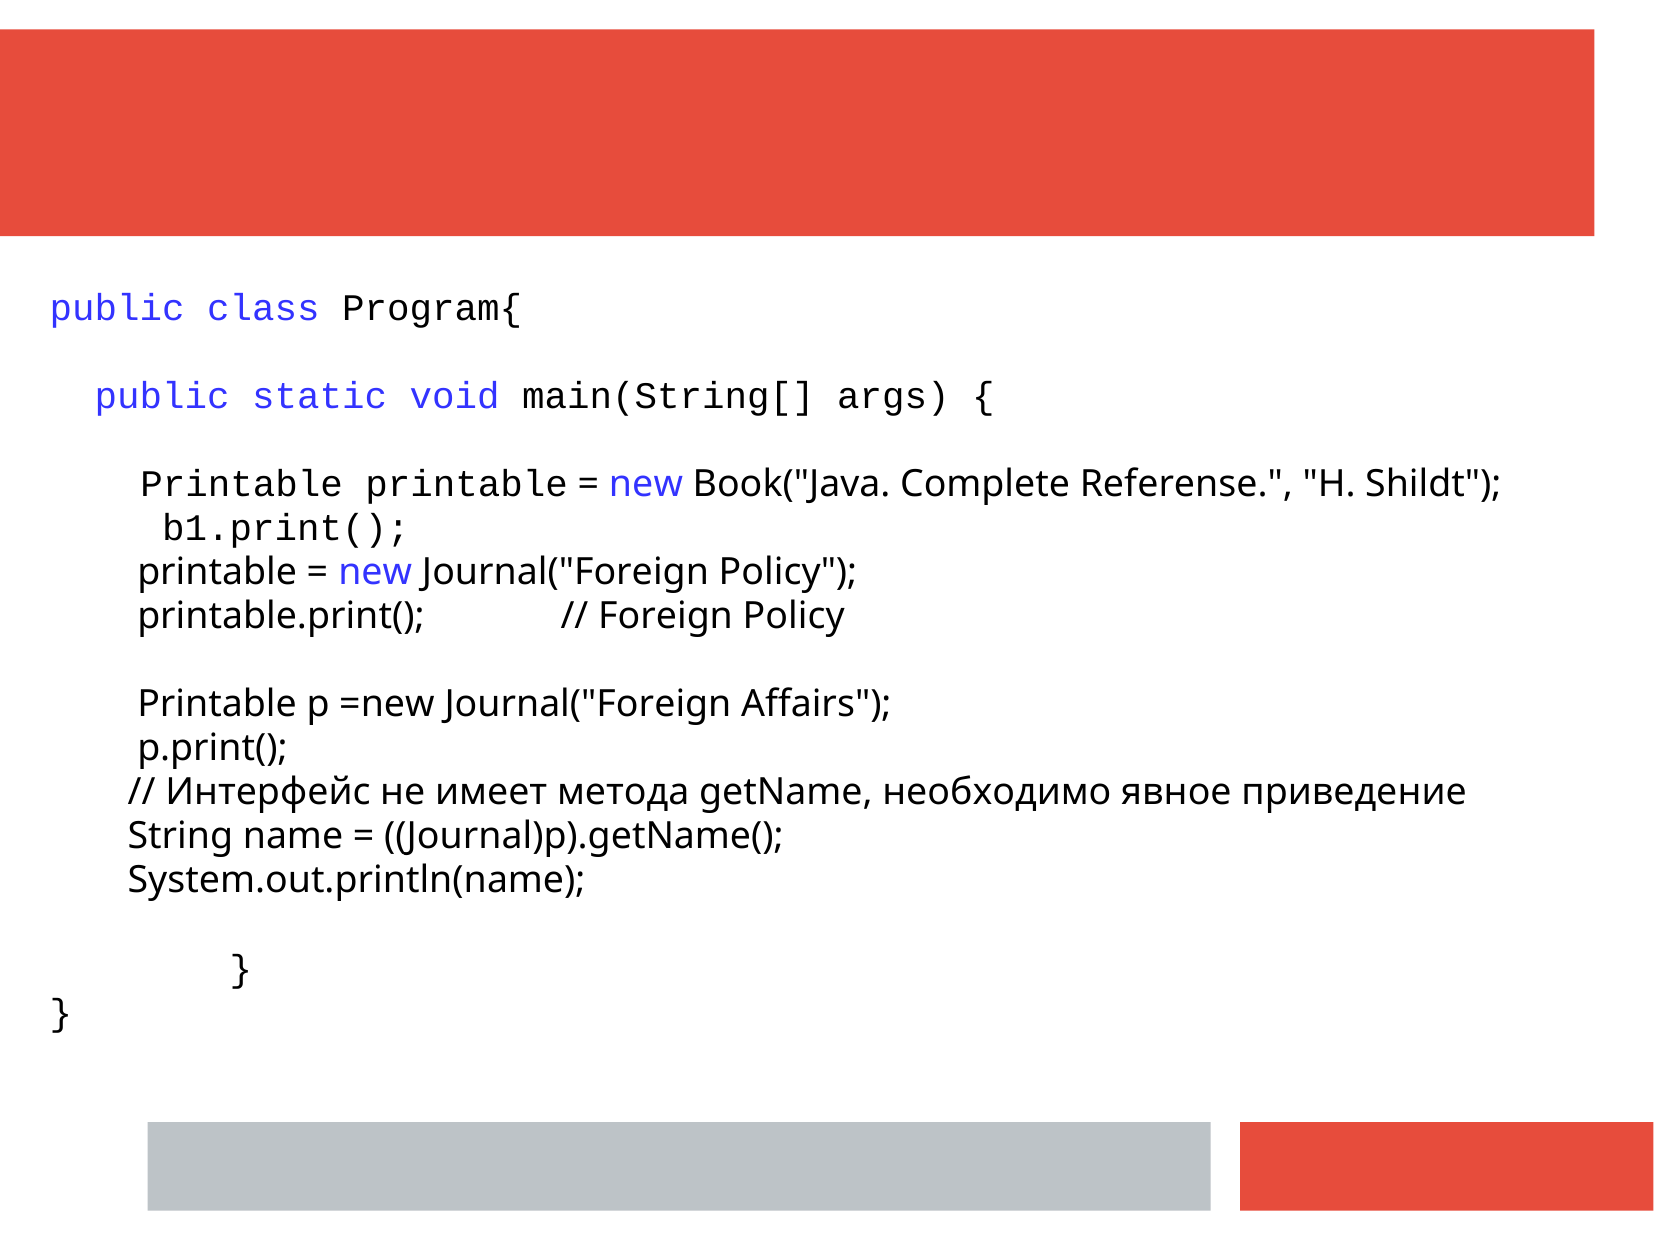

public class Program{
 public static void main(String[] args) {
 Printable printable = new Book("Java. Complete Referense.", "H. Shildt");
 b1.print();
 printable = new Journal("Foreign Policy");
 printable.print(); // Foreign Policy
 Printable p =new Journal("Foreign Affairs");
 p.print();
 // Интерфейс не имеет метода getName, необходимо явное приведение
 String name = ((Journal)p).getName();
 System.out.println(name);
 }
}